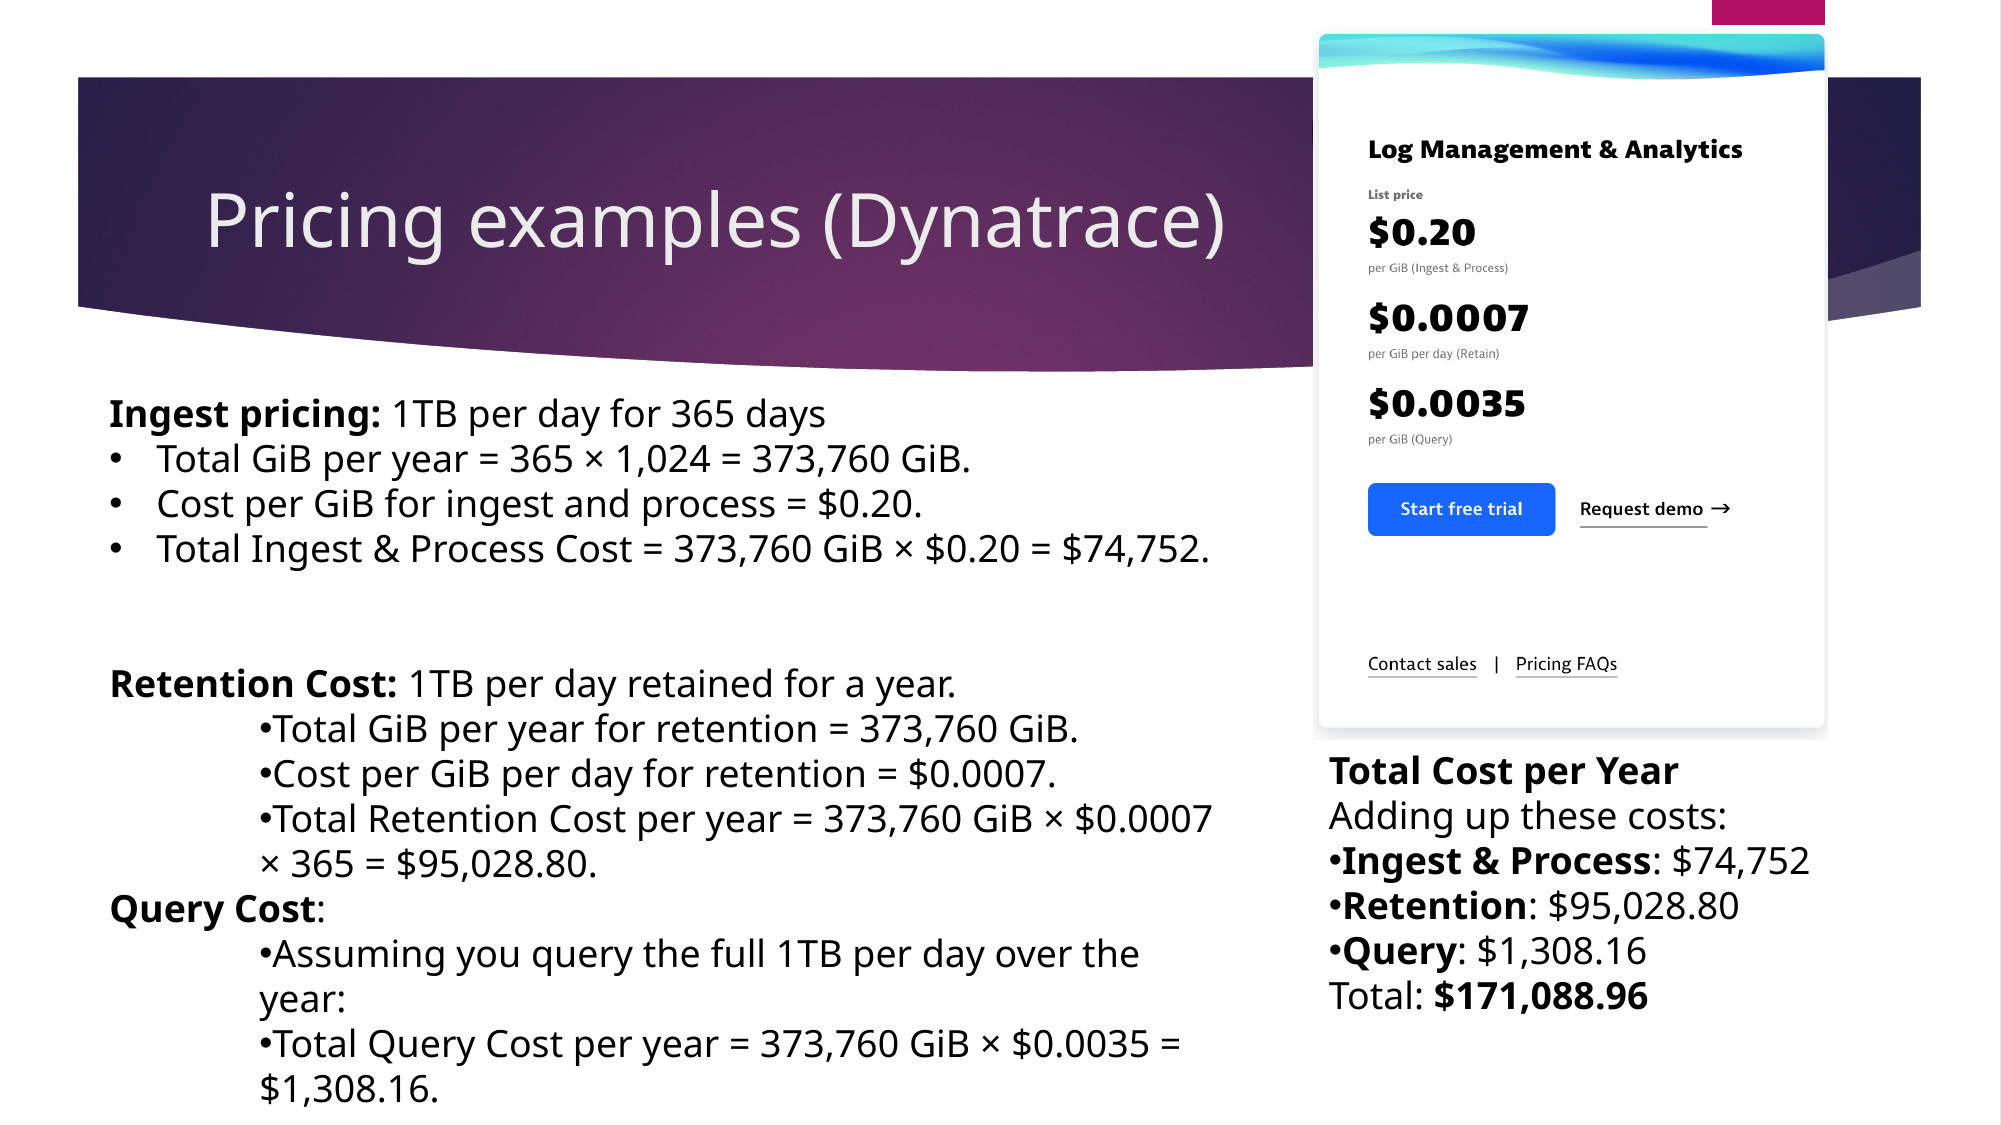

# Pricing examples (Dynatrace)
Ingest pricing: 1TB per day for 365 days
Total GiB per year = 365 × 1,024 = 373,760 GiB.
Cost per GiB for ingest and process = $0.20.
Total Ingest & Process Cost = 373,760 GiB × $0.20 = $74,752.
Retention Cost: 1TB per day retained for a year.
Total GiB per year for retention = 373,760 GiB.
Cost per GiB per day for retention = $0.0007.
Total Retention Cost per year = 373,760 GiB × $0.0007 × 365 = $95,028.80.
Query Cost:
Assuming you query the full 1TB per day over the year:
Total Query Cost per year = 373,760 GiB × $0.0035 = $1,308.16.
Total Cost per Year
Adding up these costs:
Ingest & Process: $74,752
Retention: $95,028.80
Query: $1,308.16
Total: $171,088.96